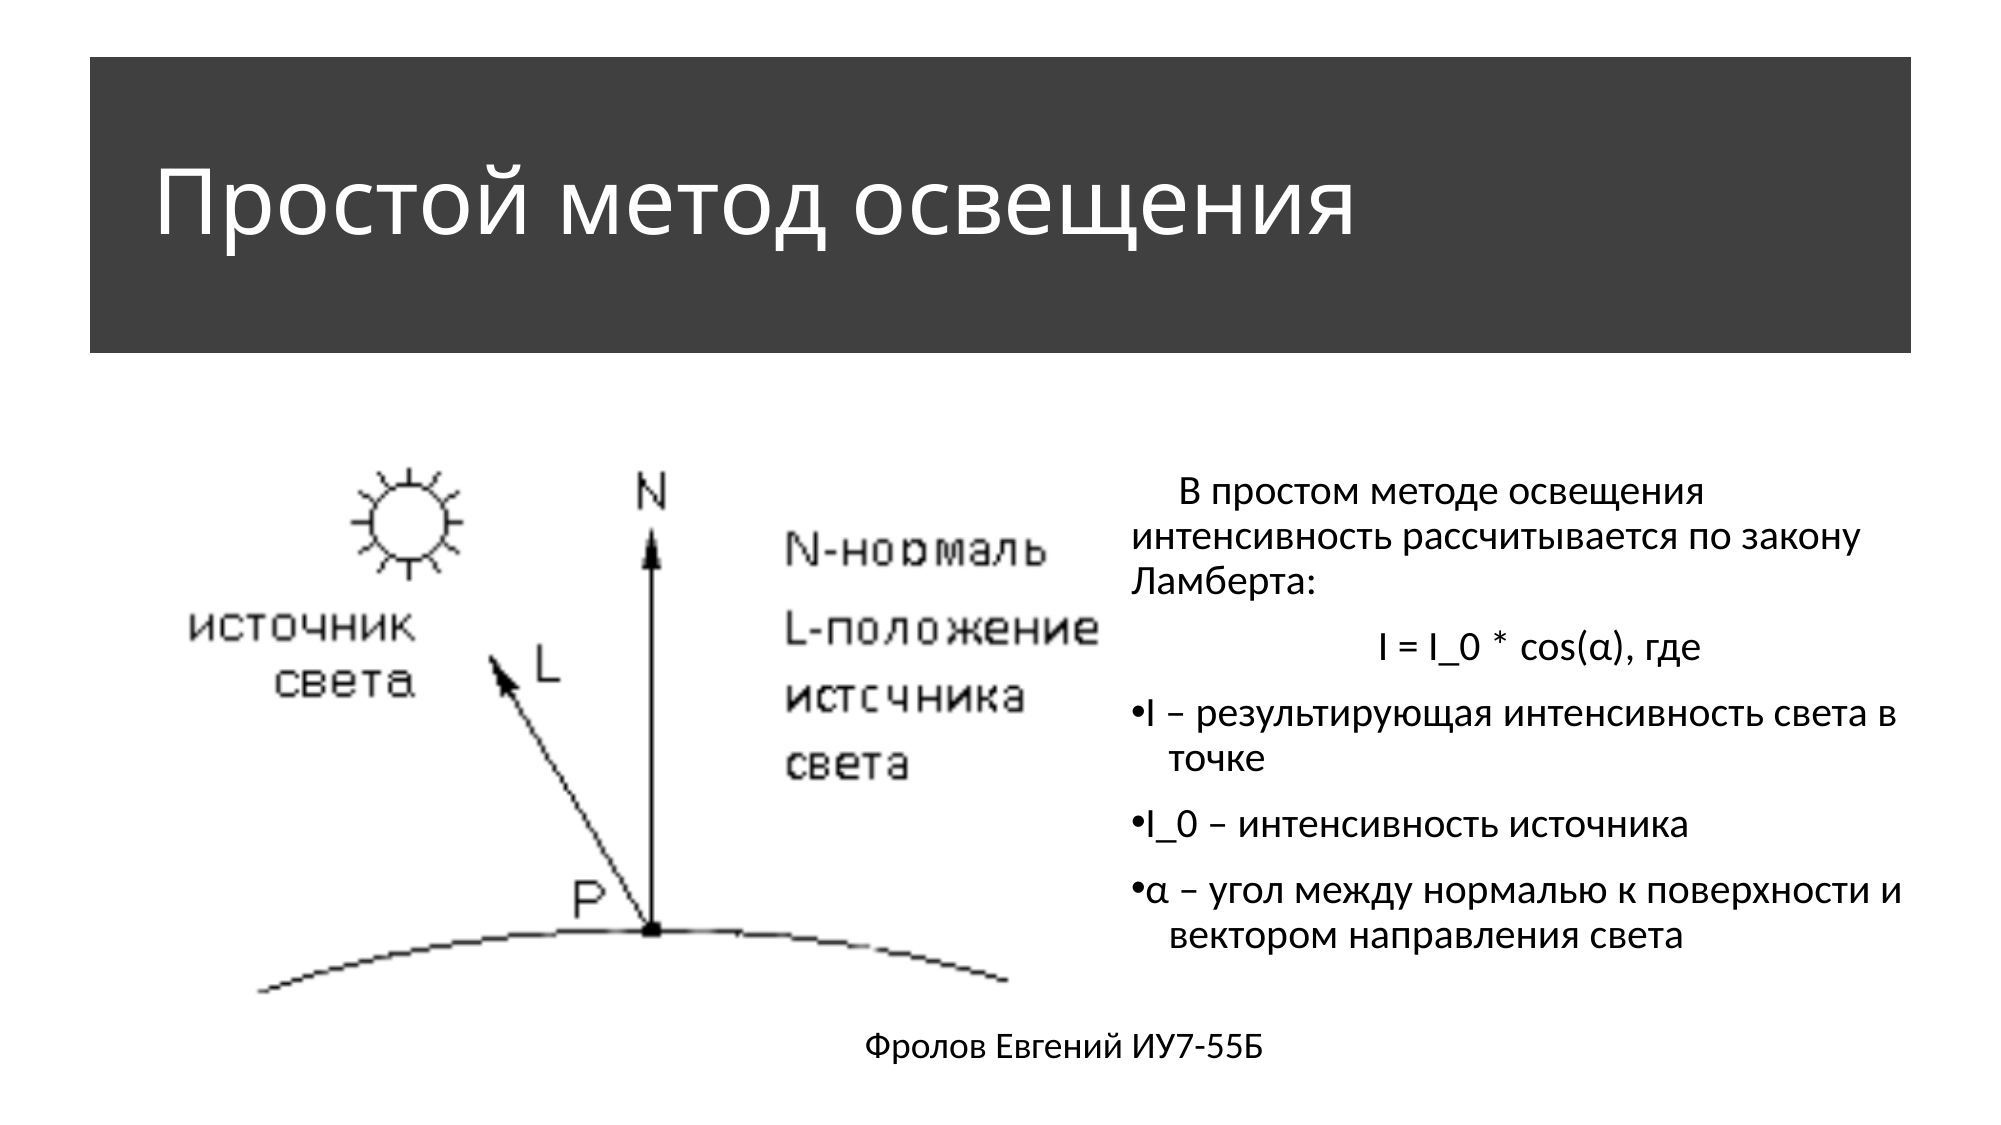

# Простой метод освещения
     В простом методе освещения интенсивность рассчитывается по закону Ламберта:
                          I = I_0 * cos(α), где
I – результирующая интенсивность света в точке
I_0 – интенсивность источника
α – угол между нормалью к поверхности и вектором направления света
                                                                                                    Фролов Евгений ИУ7-55Б